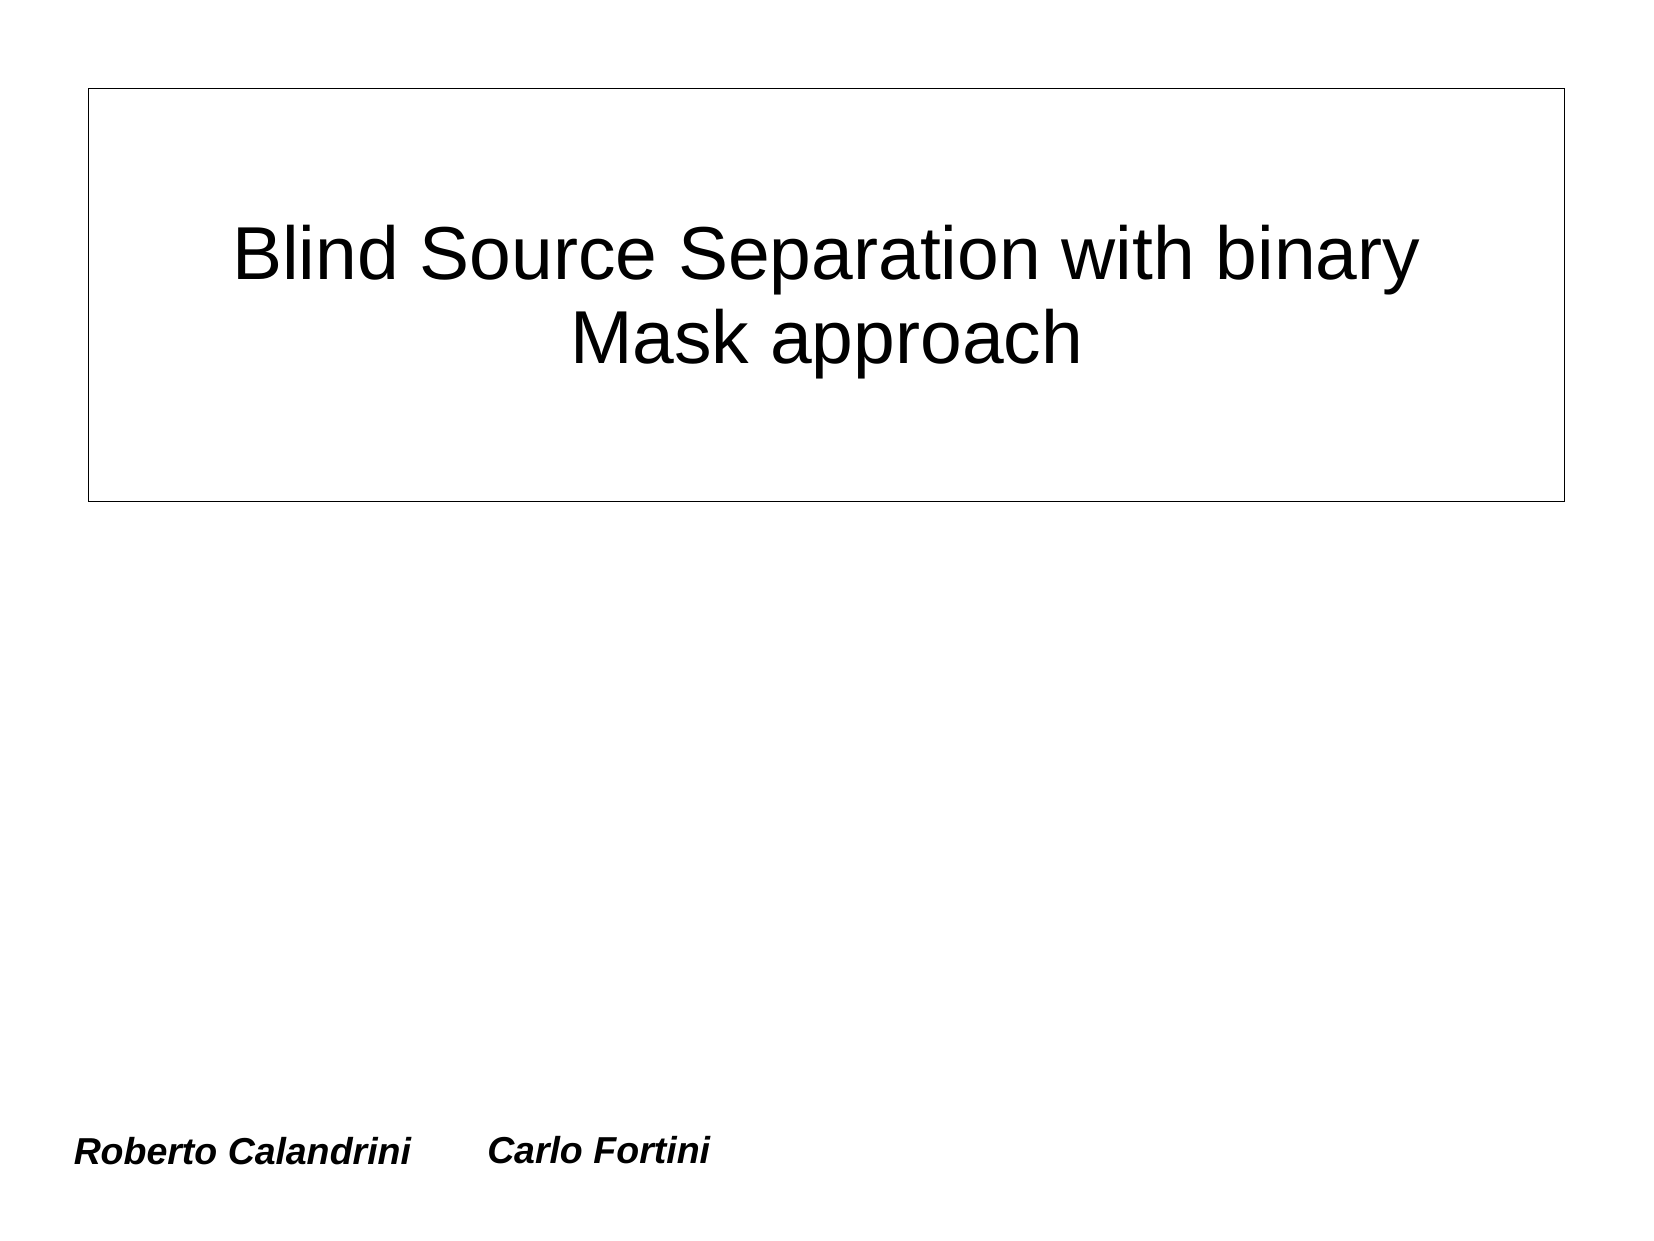

Blind Source Separation with binary
Mask approach
Carlo Fortini
Roberto Calandrini